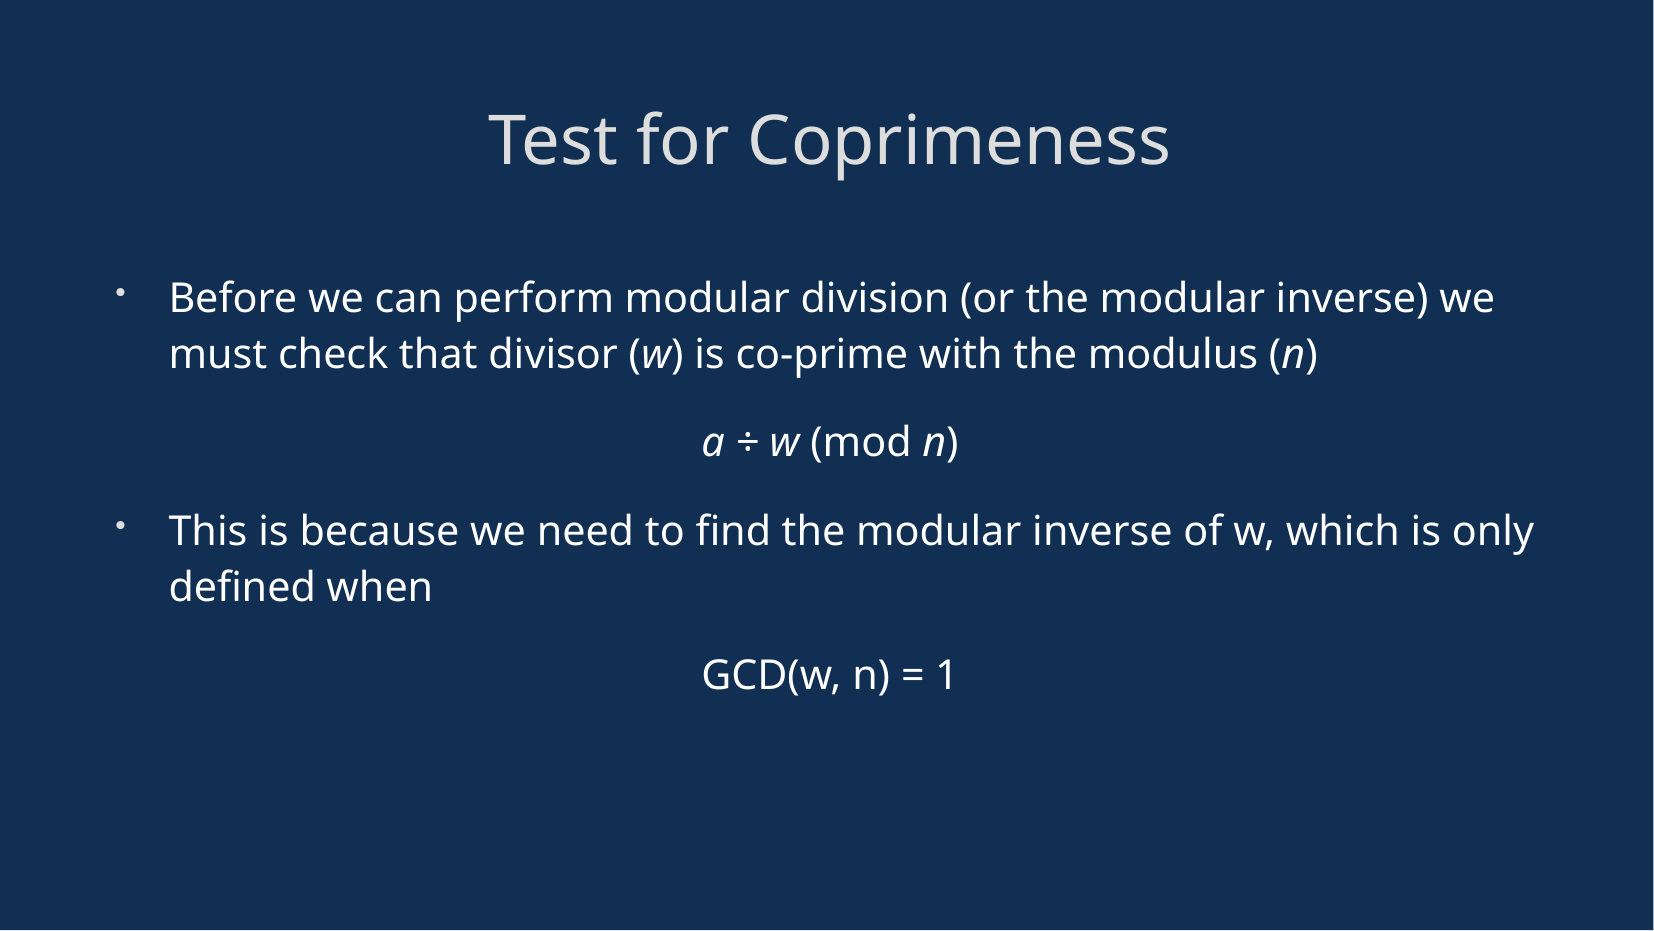

# Test for Coprimeness
Before we can perform modular division (or the modular inverse) we must check that divisor (w) is co-prime with the modulus (n)
a ÷ w (mod n)
This is because we need to find the modular inverse of w, which is only defined when
GCD(w, n) = 1